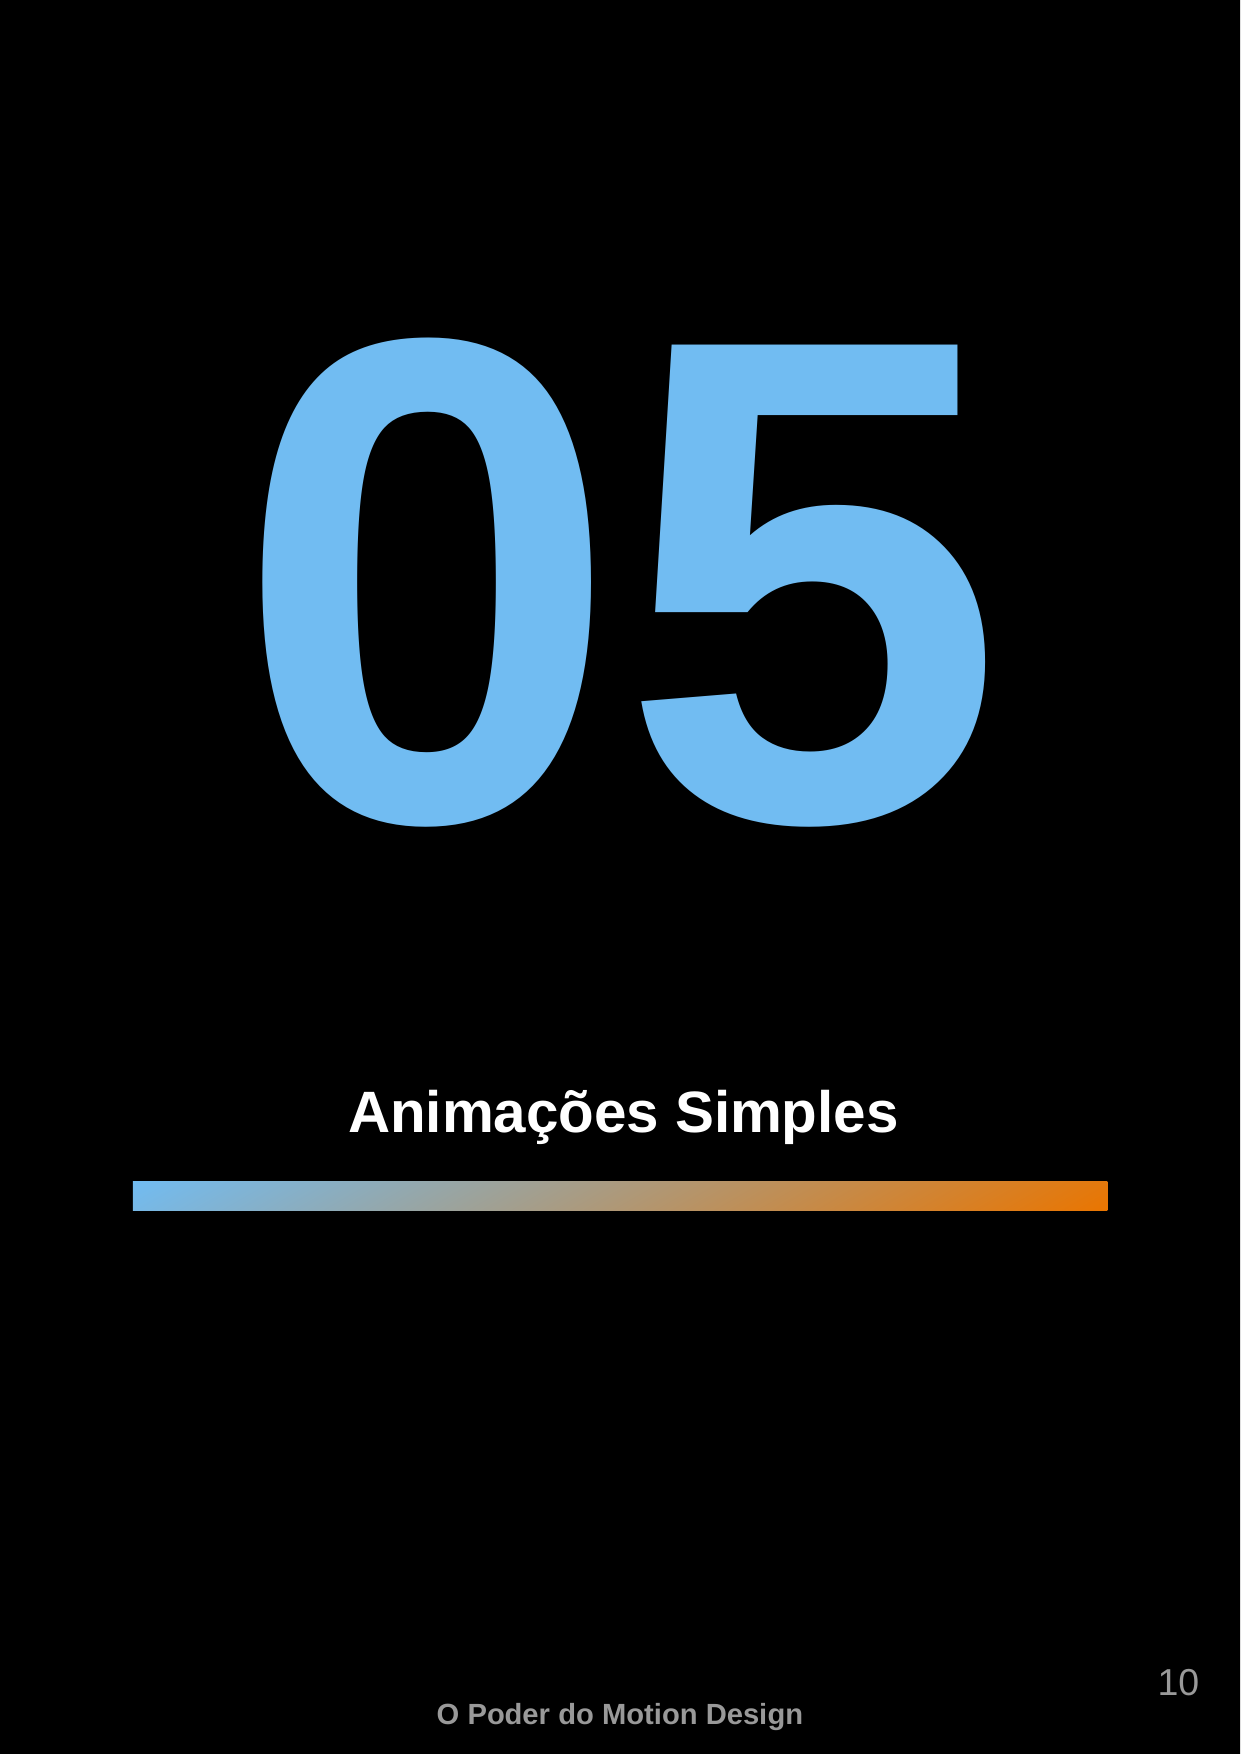

05
 Animações Simples
10
O Poder do Motion Design